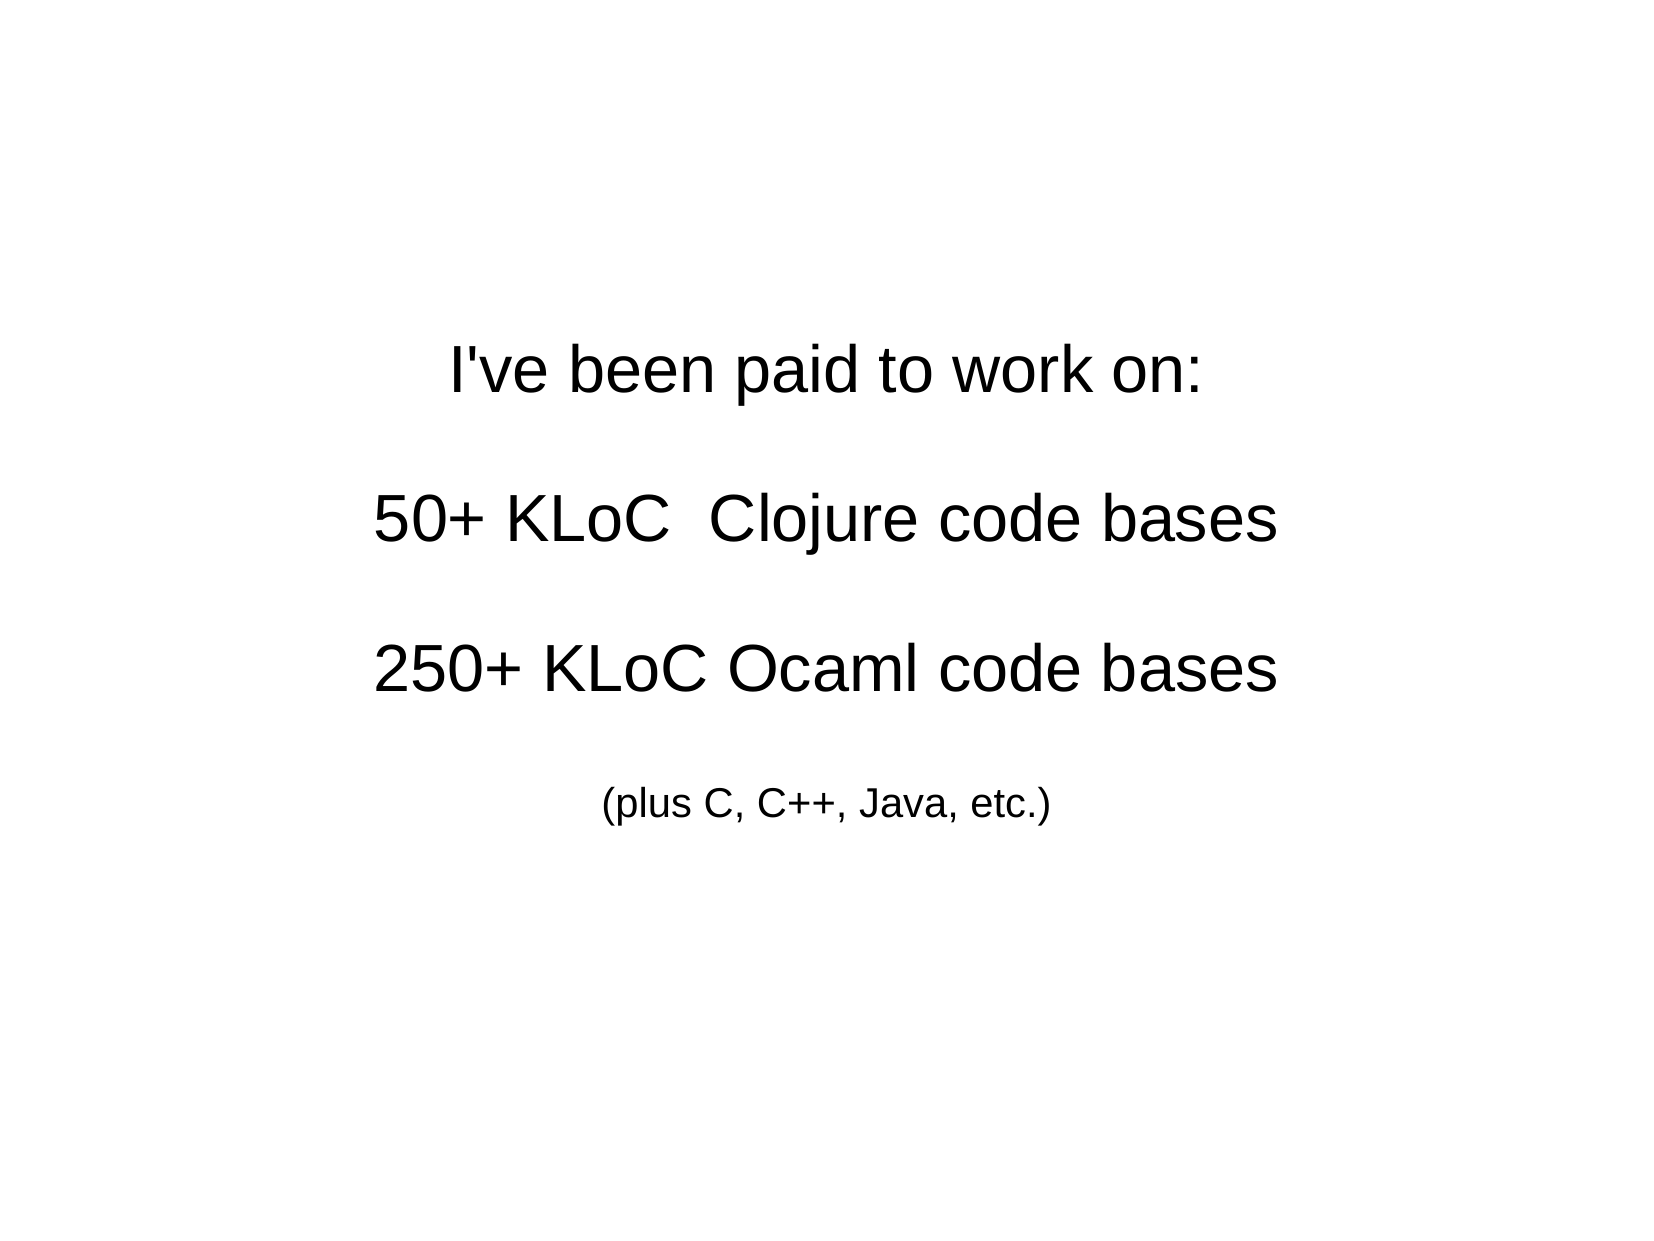

# I've been paid to work on:
50+ KLoC Clojure code bases
250+ KLoC Ocaml code bases
(plus C, C++, Java, etc.)